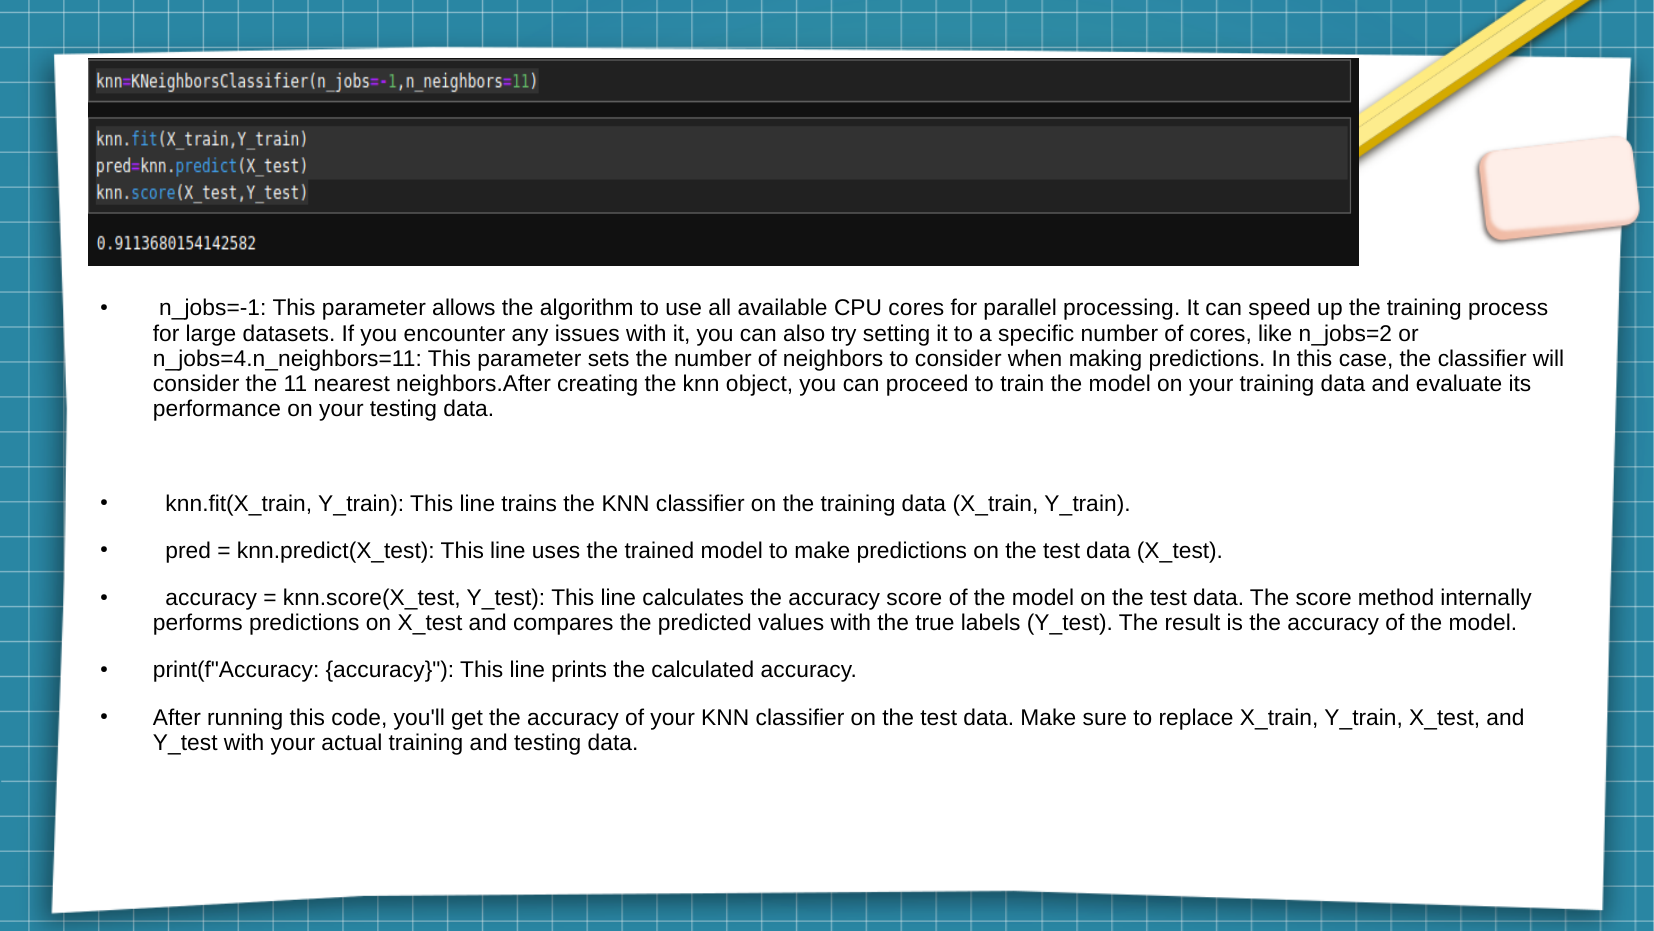

# n_jobs=-1: This parameter allows the algorithm to use all available CPU cores for parallel processing. It can speed up the training process for large datasets. If you encounter any issues with it, you can also try setting it to a specific number of cores, like n_jobs=2 or n_jobs=4.n_neighbors=11: This parameter sets the number of neighbors to consider when making predictions. In this case, the classifier will consider the 11 nearest neighbors.After creating the knn object, you can proceed to train the model on your training data and evaluate its performance on your testing data.
 knn.fit(X_train, Y_train): This line trains the KNN classifier on the training data (X_train, Y_train).
 pred = knn.predict(X_test): This line uses the trained model to make predictions on the test data (X_test).
 accuracy = knn.score(X_test, Y_test): This line calculates the accuracy score of the model on the test data. The score method internally performs predictions on X_test and compares the predicted values with the true labels (Y_test). The result is the accuracy of the model.
print(f"Accuracy: {accuracy}"): This line prints the calculated accuracy.
After running this code, you'll get the accuracy of your KNN classifier on the test data. Make sure to replace X_train, Y_train, X_test, and Y_test with your actual training and testing data.